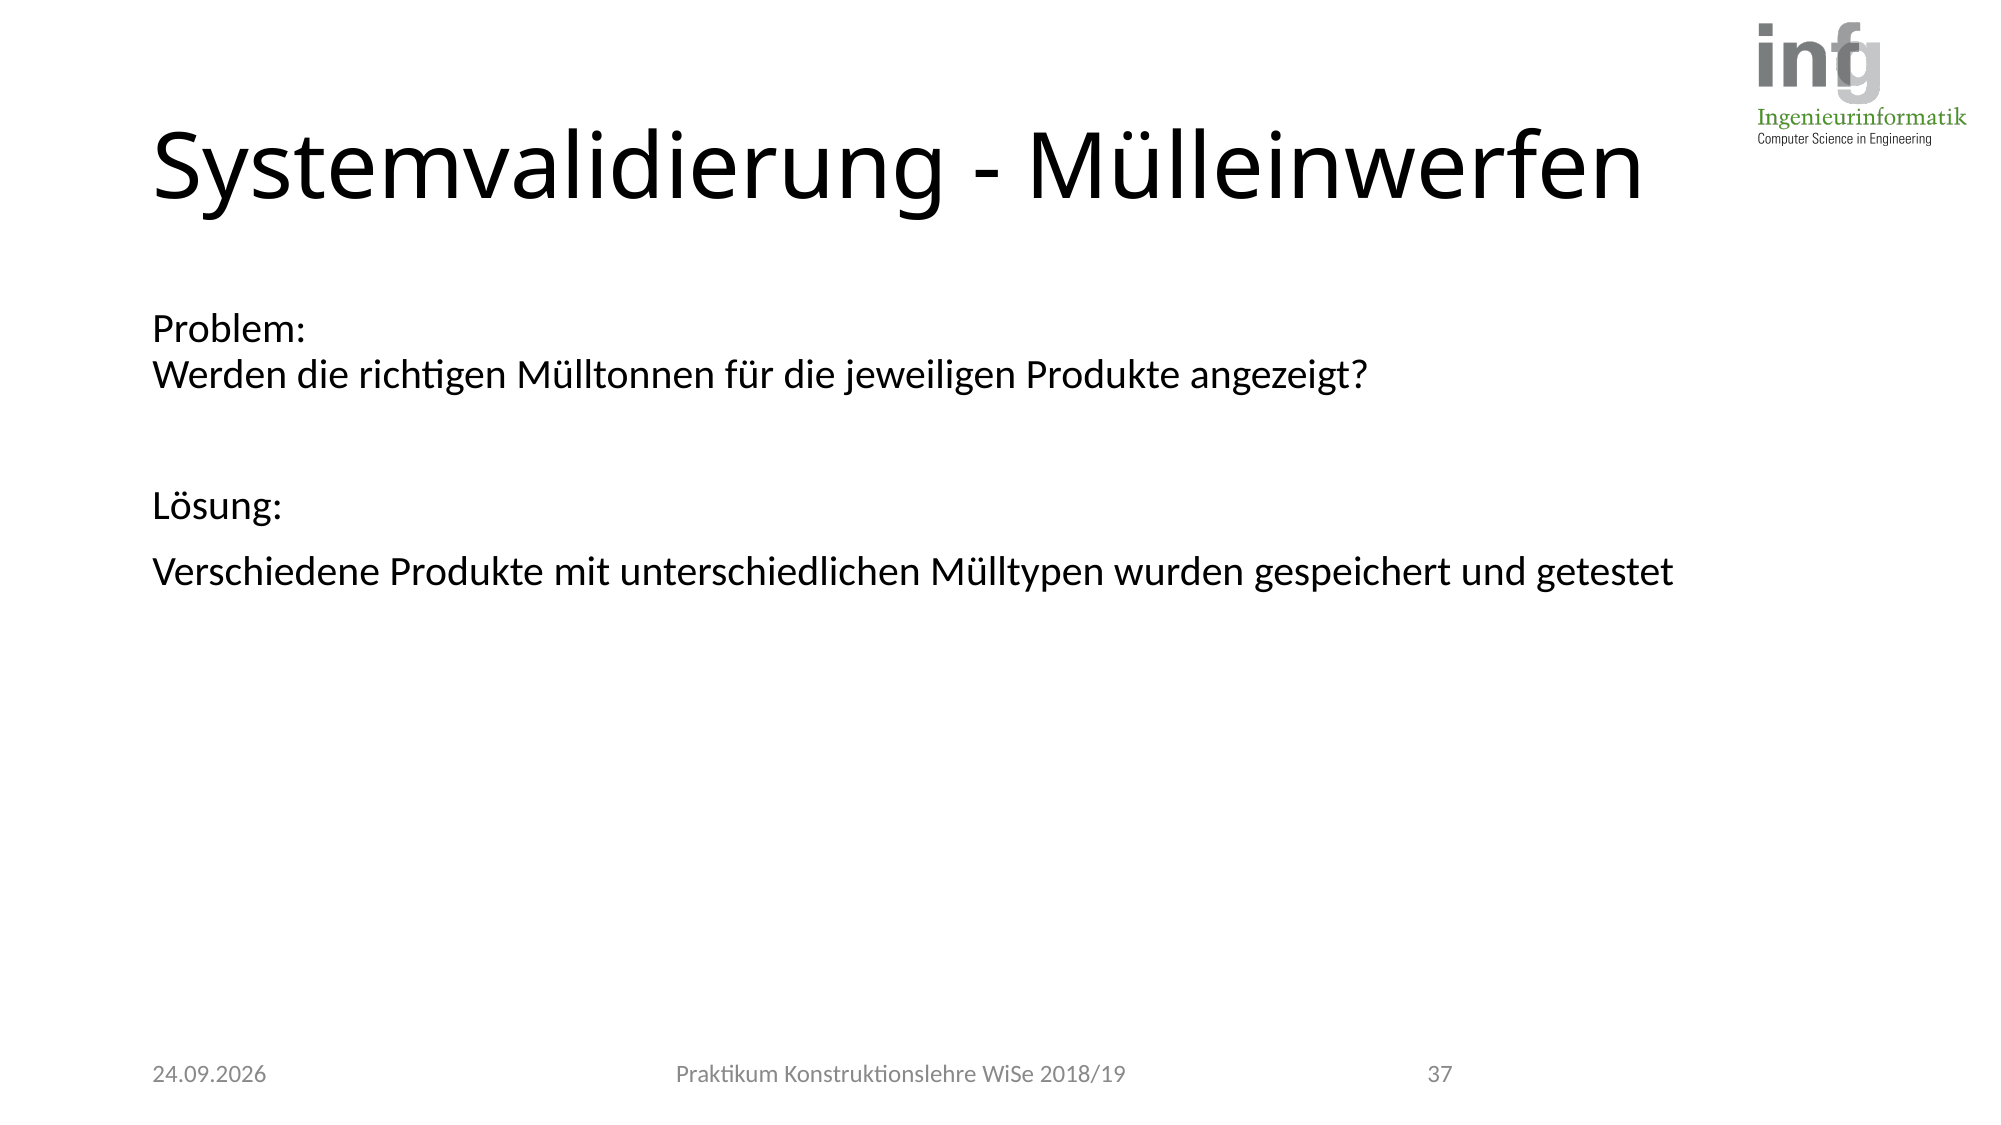

# Systemvalidierung - Mülleinwerfen
Problem:
Werden die richtigen Mülltonnen für die jeweiligen Produkte angezeigt?
Lösung:
Verschiedene Produkte mit unterschiedlichen Mülltypen wurden gespeichert und getestet
Praktikum Konstruktionslehre WiSe 2018/19